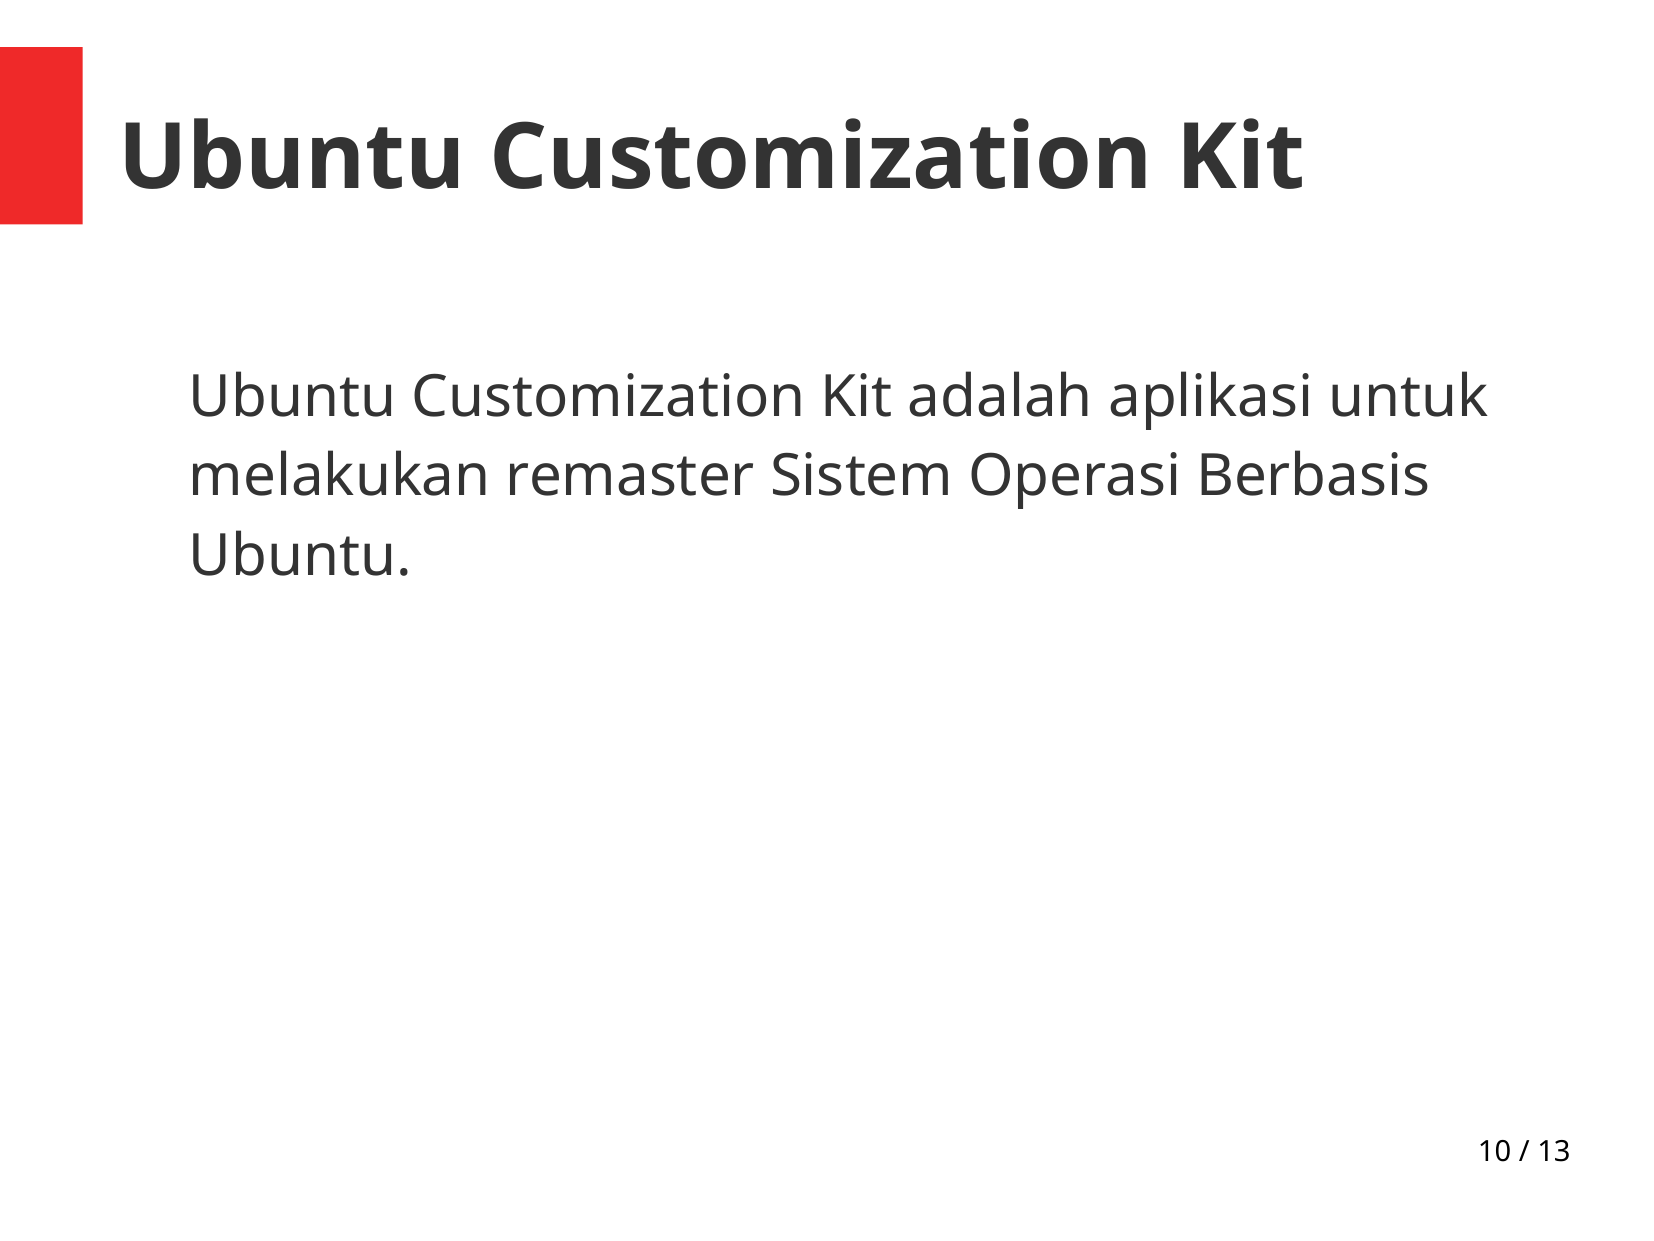

# Ubuntu Customization Kit
Ubuntu Customization Kit adalah aplikasi untuk melakukan remaster Sistem Operasi Berbasis Ubuntu.
10